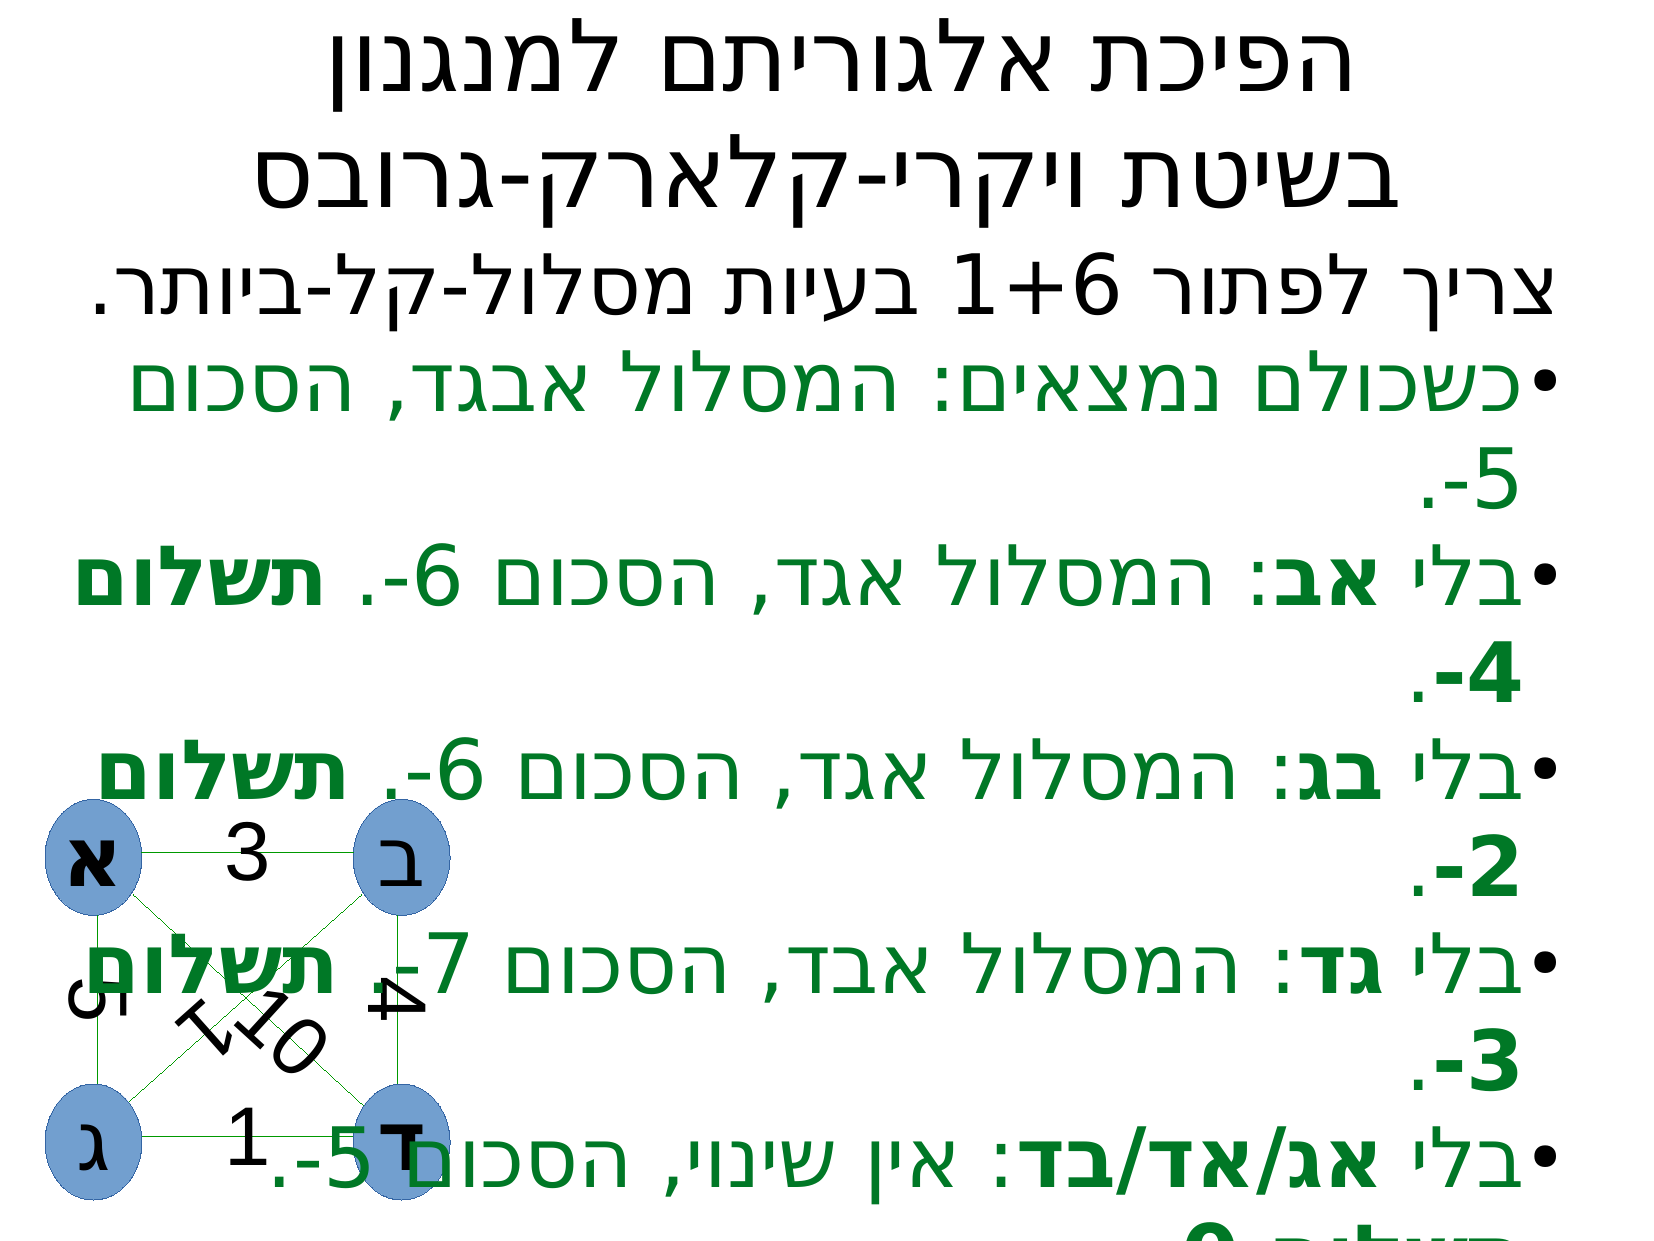

# הפיכת אלגוריתם למנגנון בשיטת ויקרי-קלארק-גרובס
צריך לפתור 1+6 בעיות מסלול-קל-ביותר.
כשכולם נמצאים: המסלול אבגד, הסכום 5-.
בלי אב: המסלול אגד, הסכום 6-. תשלום 4-.
בלי בג: המסלול אגד, הסכום 6-. תשלום 2-.
בלי גד: המסלול אבד, הסכום 7-. תשלום 3-.
בלי אג/אד/בד: אין שינוי, הסכום 5-. תשלום 0.
א
ב
3
1
10
5
4
ג
ד
1